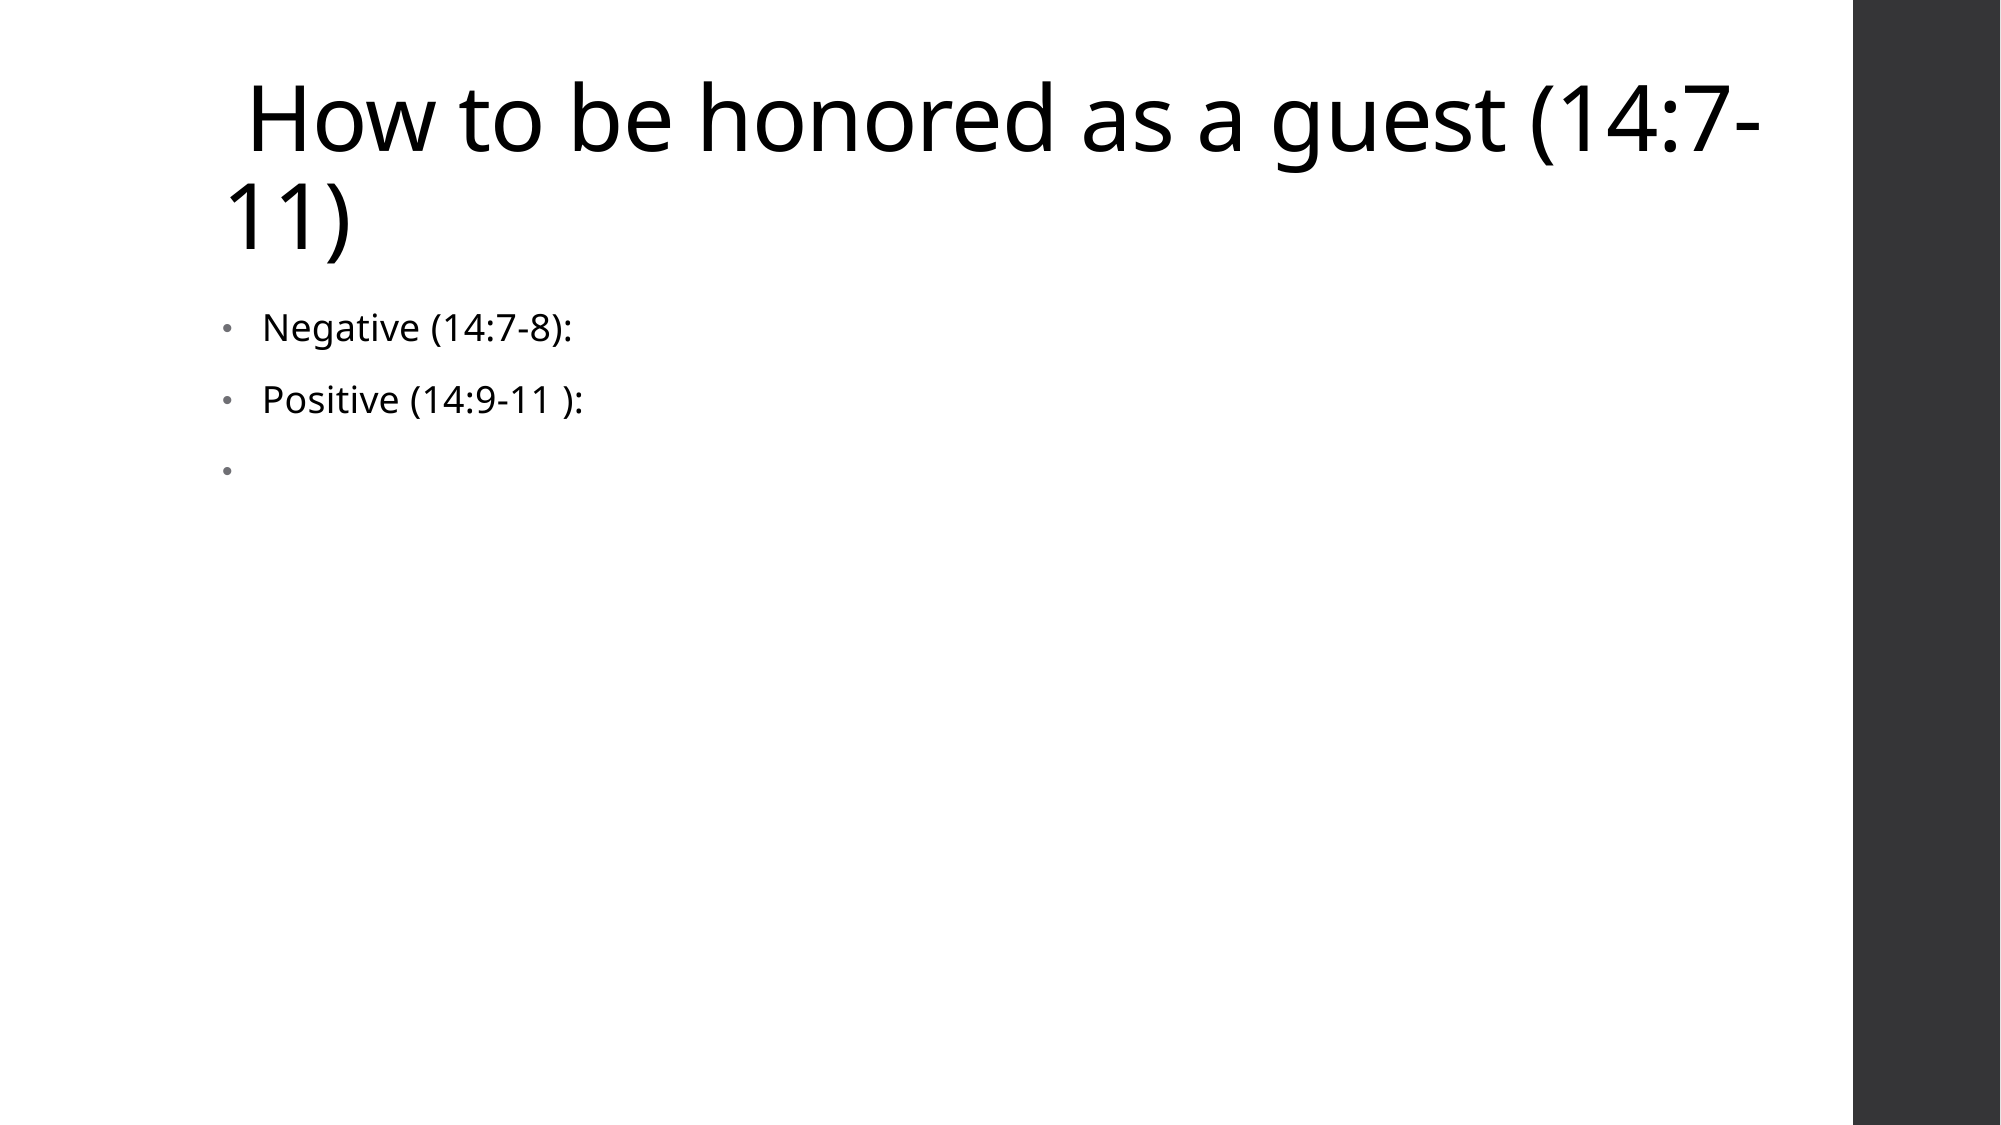

# How to be honored as a guest (14:7-11)
 Negative (14:7-8):
 Positive (14:9-11 ):